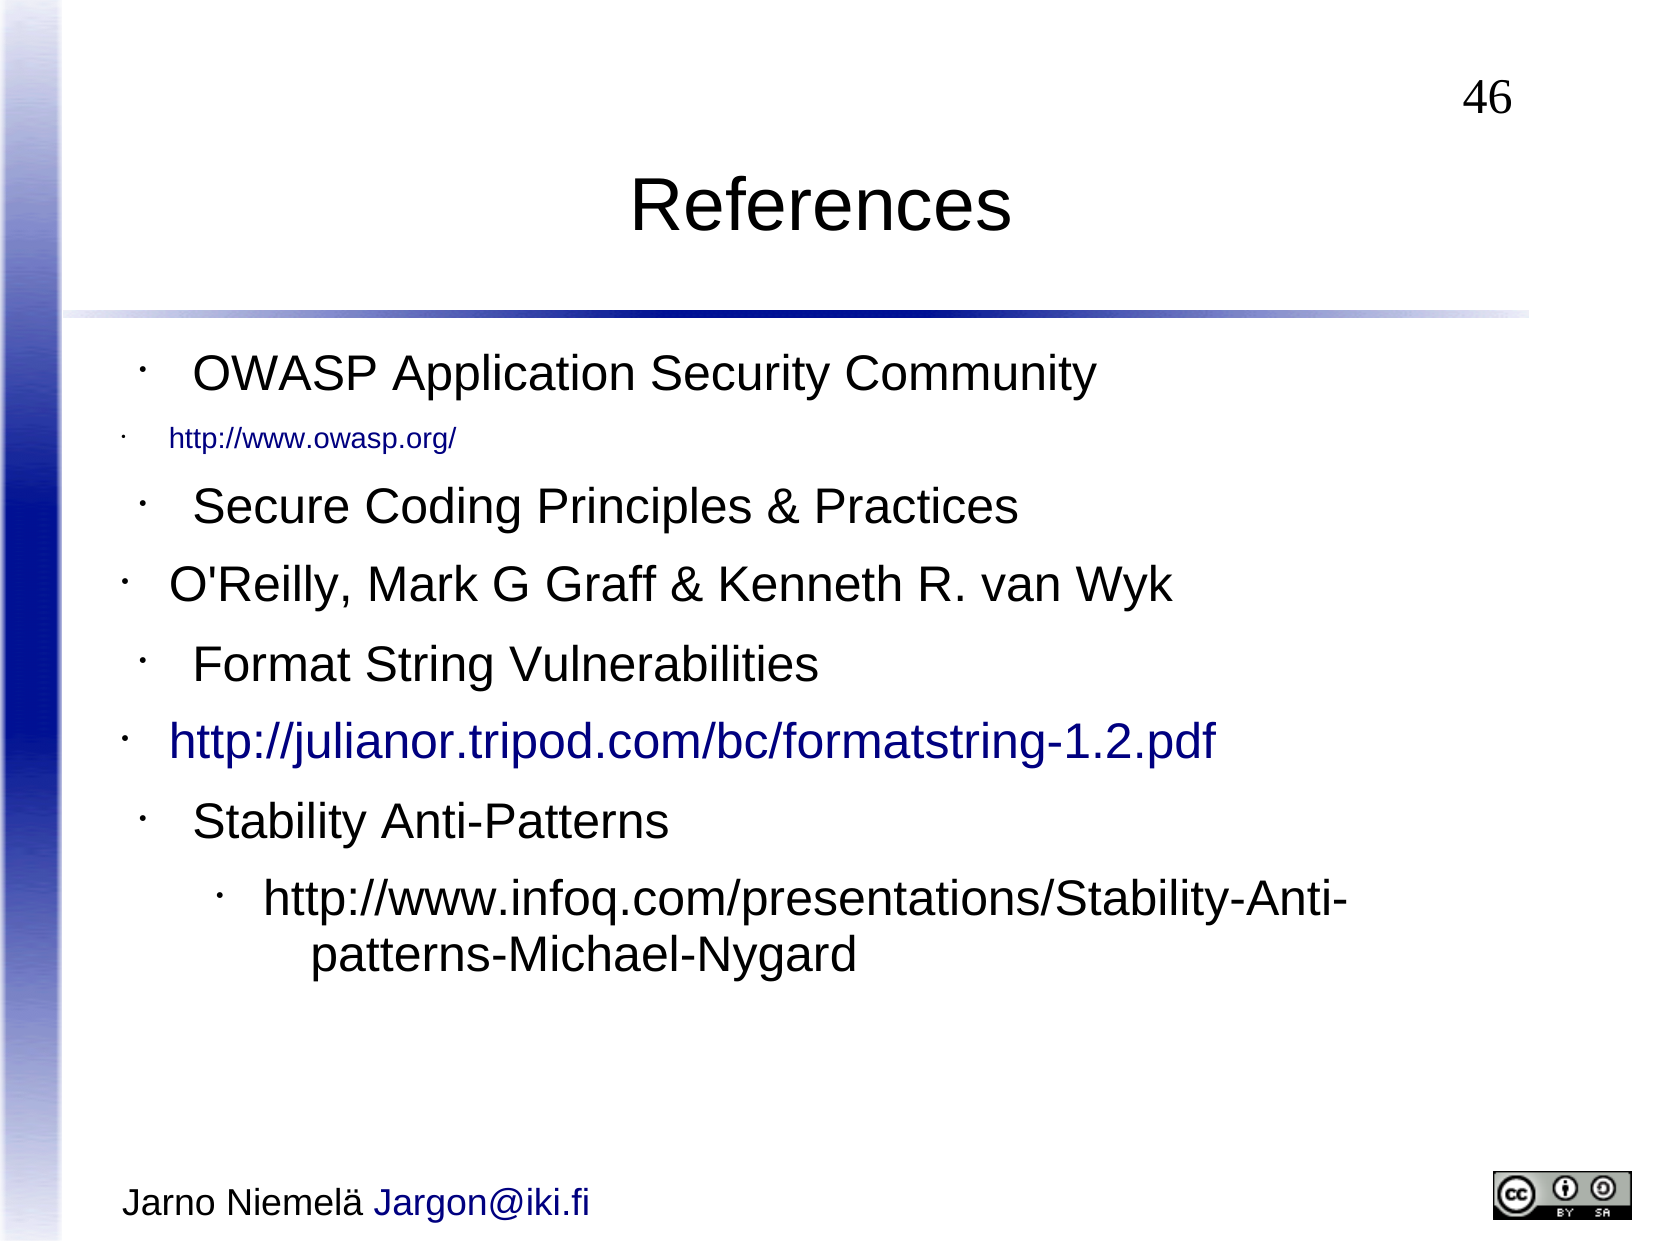

# References
OWASP Application Security Community
http://www.owasp.org/
Secure Coding Principles & Practices
O'Reilly, Mark G Graff & Kenneth R. van Wyk
Format String Vulnerabilities
http://julianor.tripod.com/bc/formatstring-1.2.pdf
Stability Anti-Patterns
http://www.infoq.com/presentations/Stability-Anti-patterns-Michael-Nygard